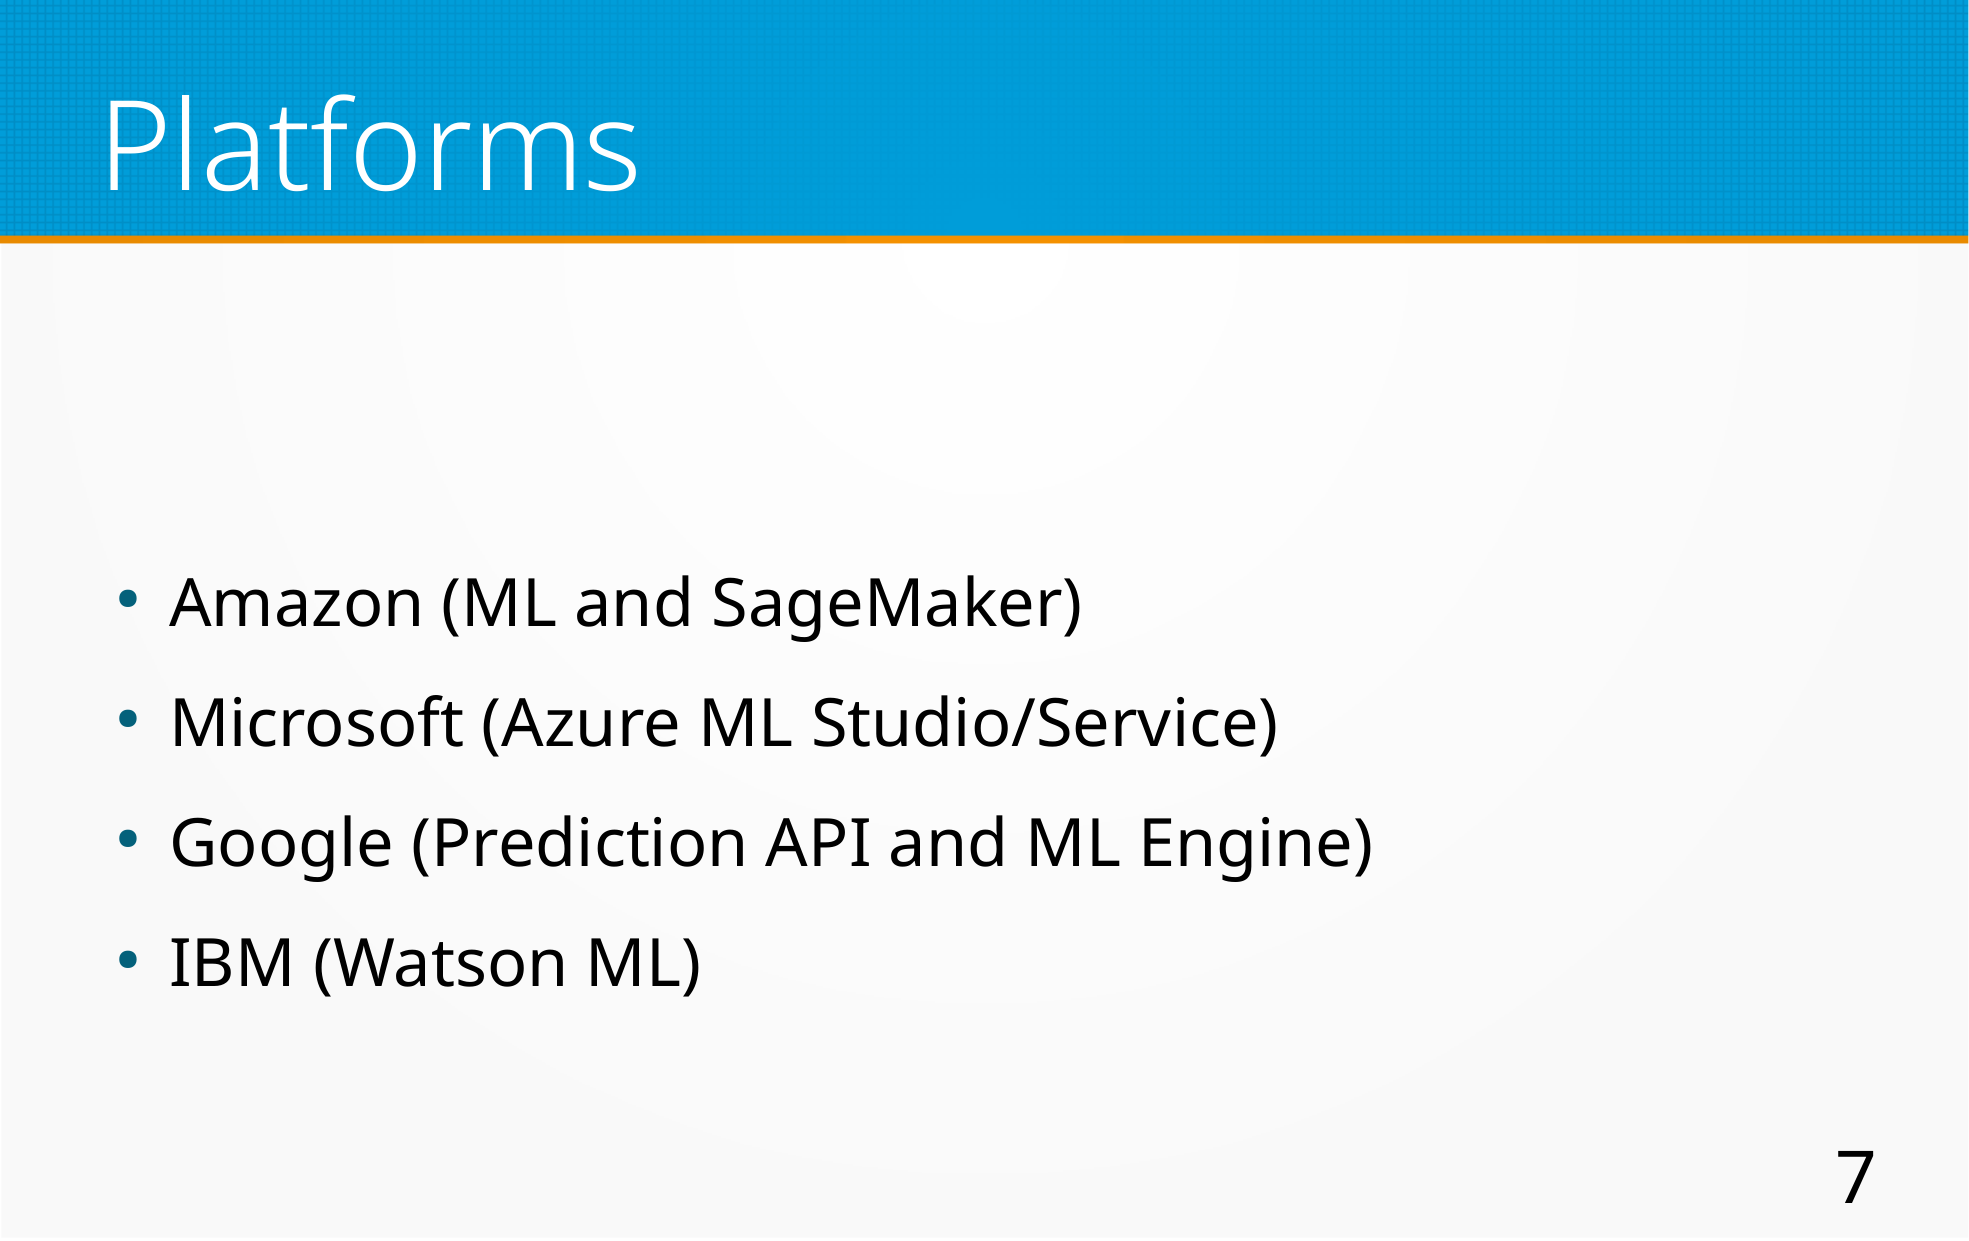

# Platforms
Amazon (ML and SageMaker)
Microsoft (Azure ML Studio/Service)
Google (Prediction API and ML Engine)
IBM (Watson ML)
7